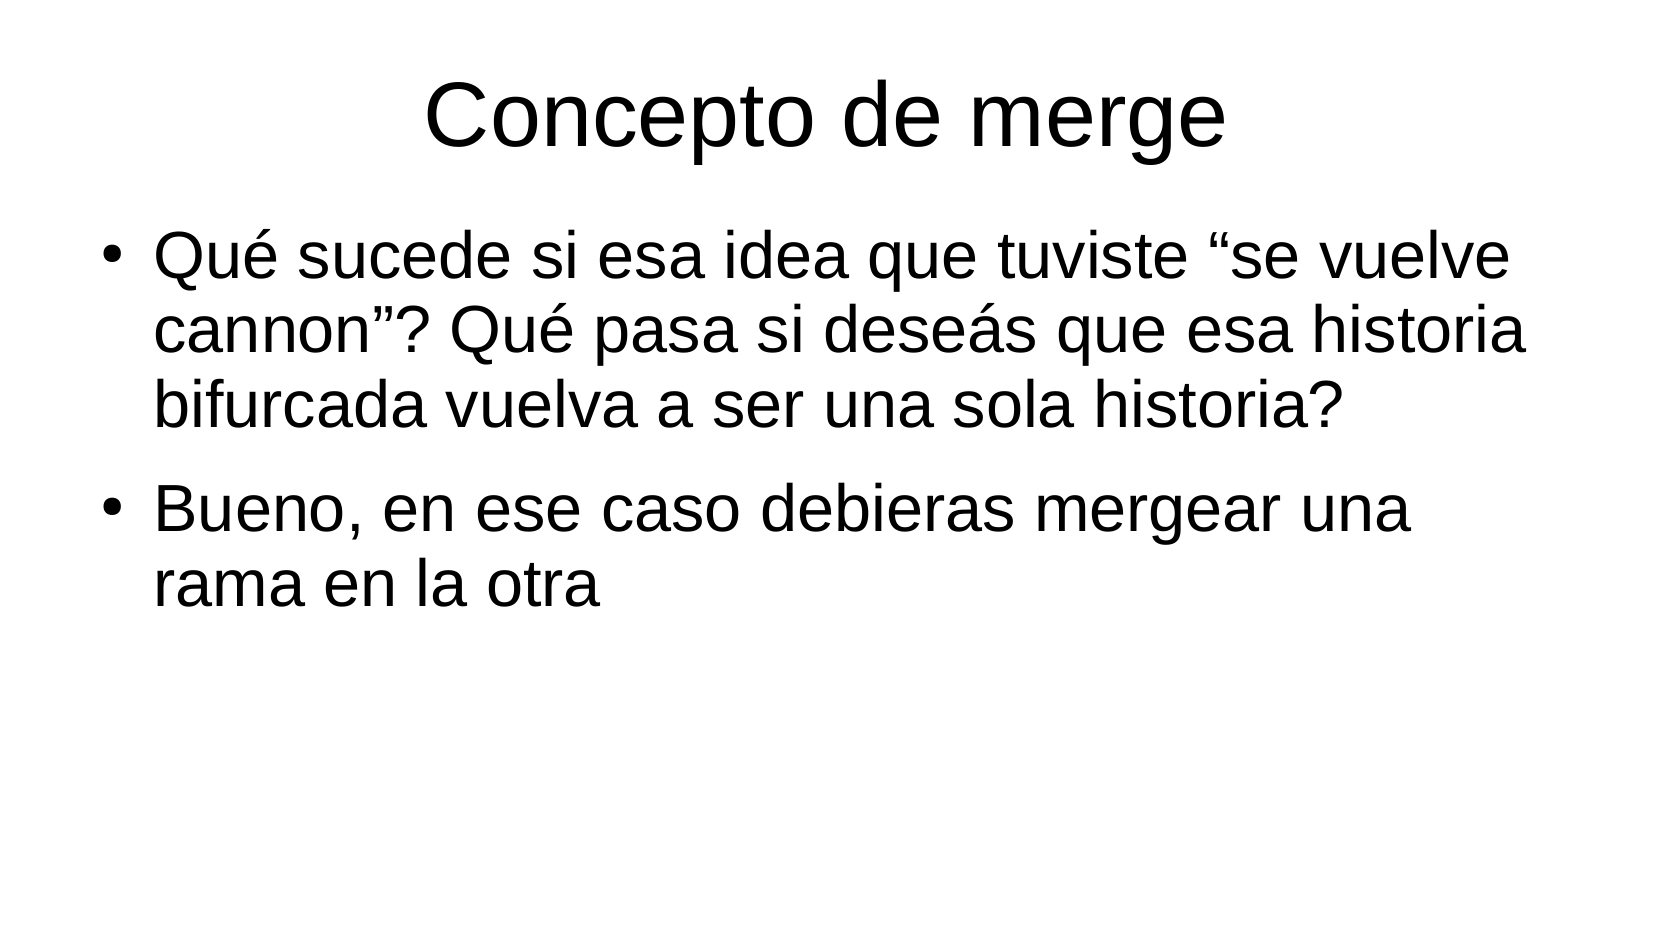

# Concepto de merge
Qué sucede si esa idea que tuviste “se vuelve cannon”? Qué pasa si deseás que esa historia bifurcada vuelva a ser una sola historia?
Bueno, en ese caso debieras mergear una rama en la otra